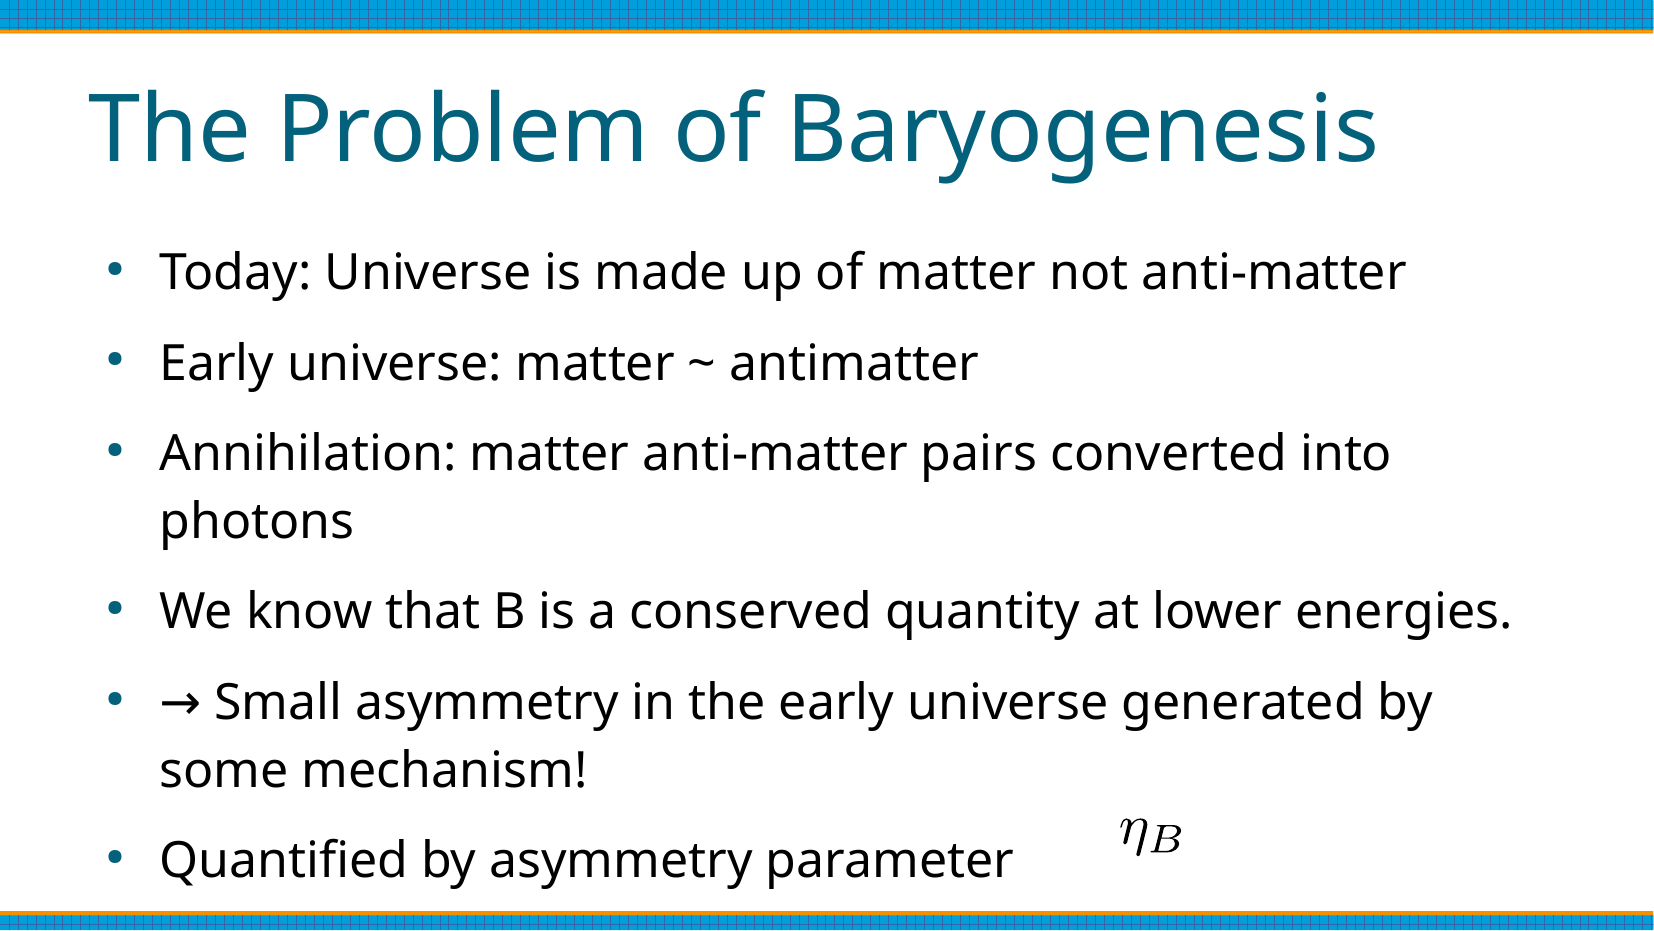

# The Problem of Baryogenesis
Today: Universe is made up of matter not anti-matter
Early universe: matter ~ antimatter
Annihilation: matter anti-matter pairs converted into photons
We know that B is a conserved quantity at lower energies.
→ Small asymmetry in the early universe generated by some mechanism!
Quantified by asymmetry parameter